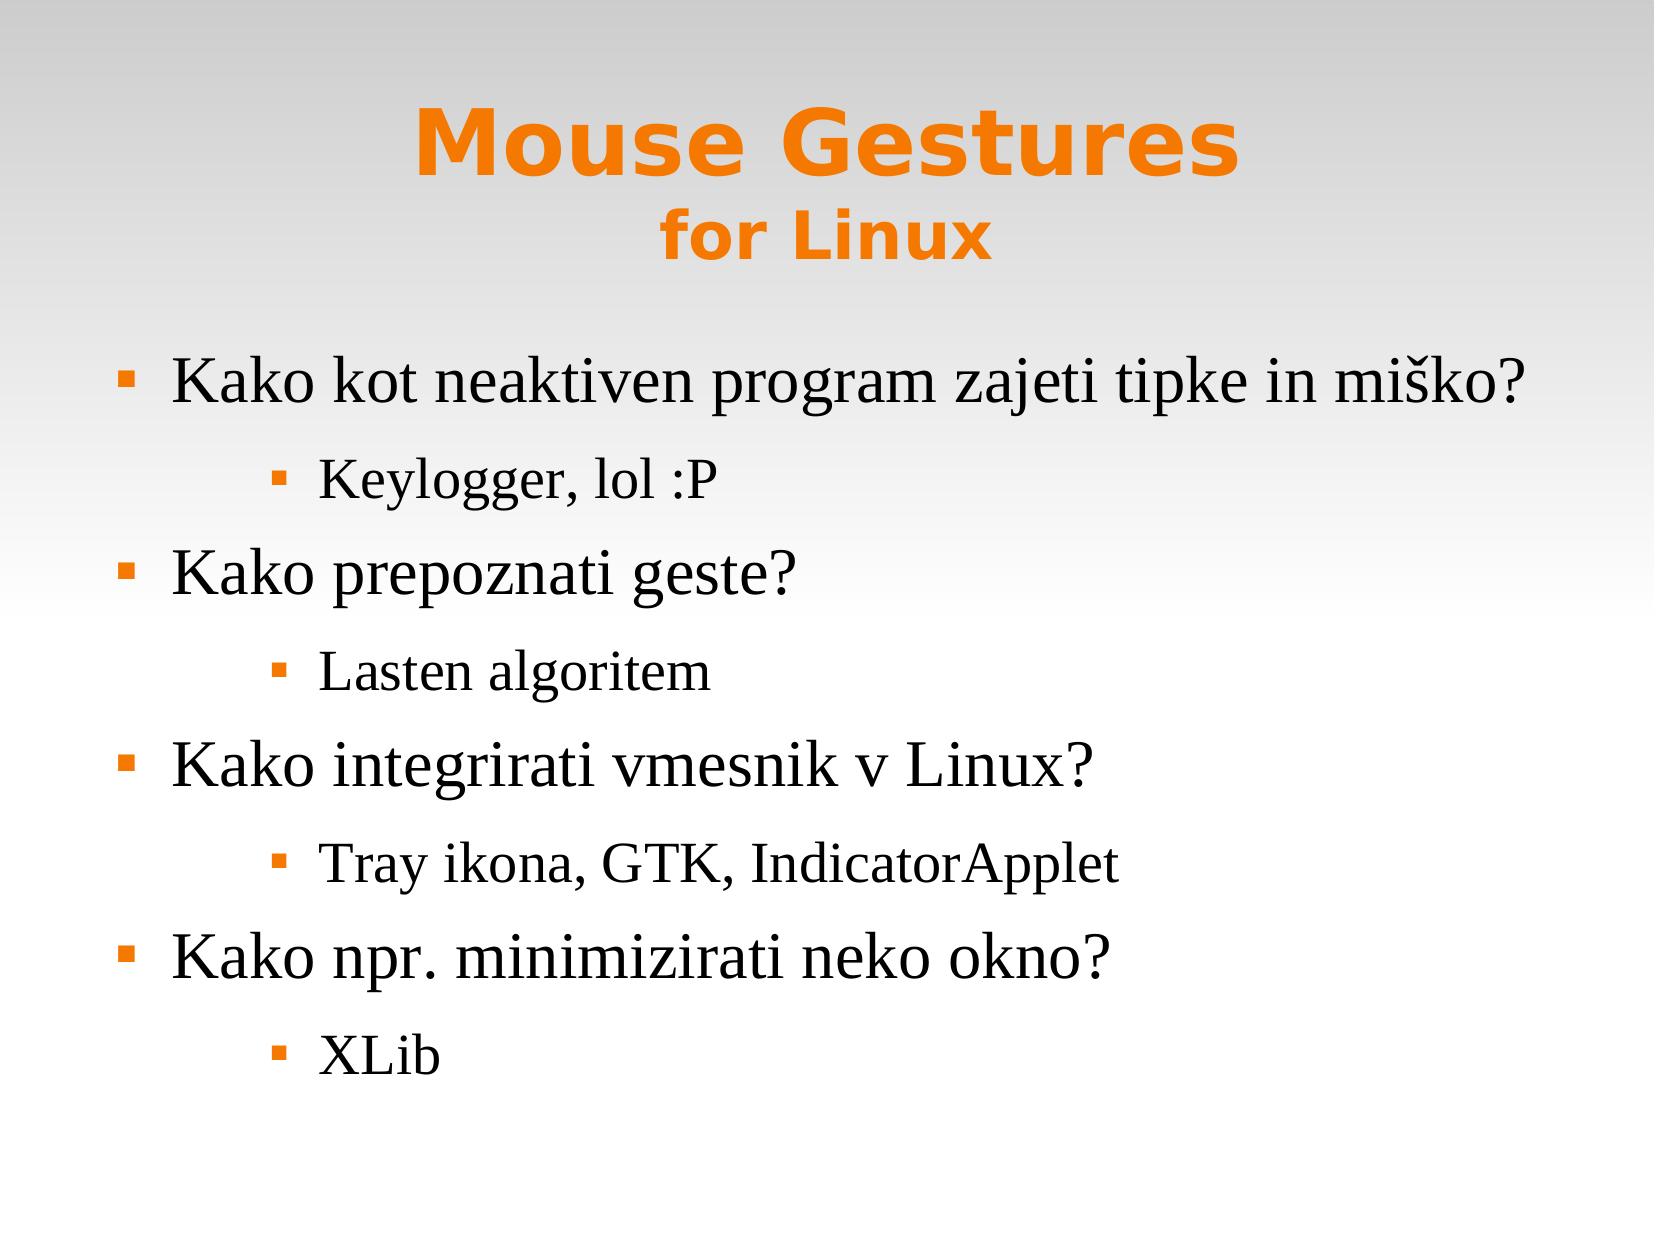

# Mouse Gestures for Linux
Kako kot neaktiven program zajeti tipke in miško?
Keylogger, lol :P
Kako prepoznati geste?
Lasten algoritem
Kako integrirati vmesnik v Linux?
Tray ikona, GTK, IndicatorApplet
Kako npr. minimizirati neko okno?
XLib